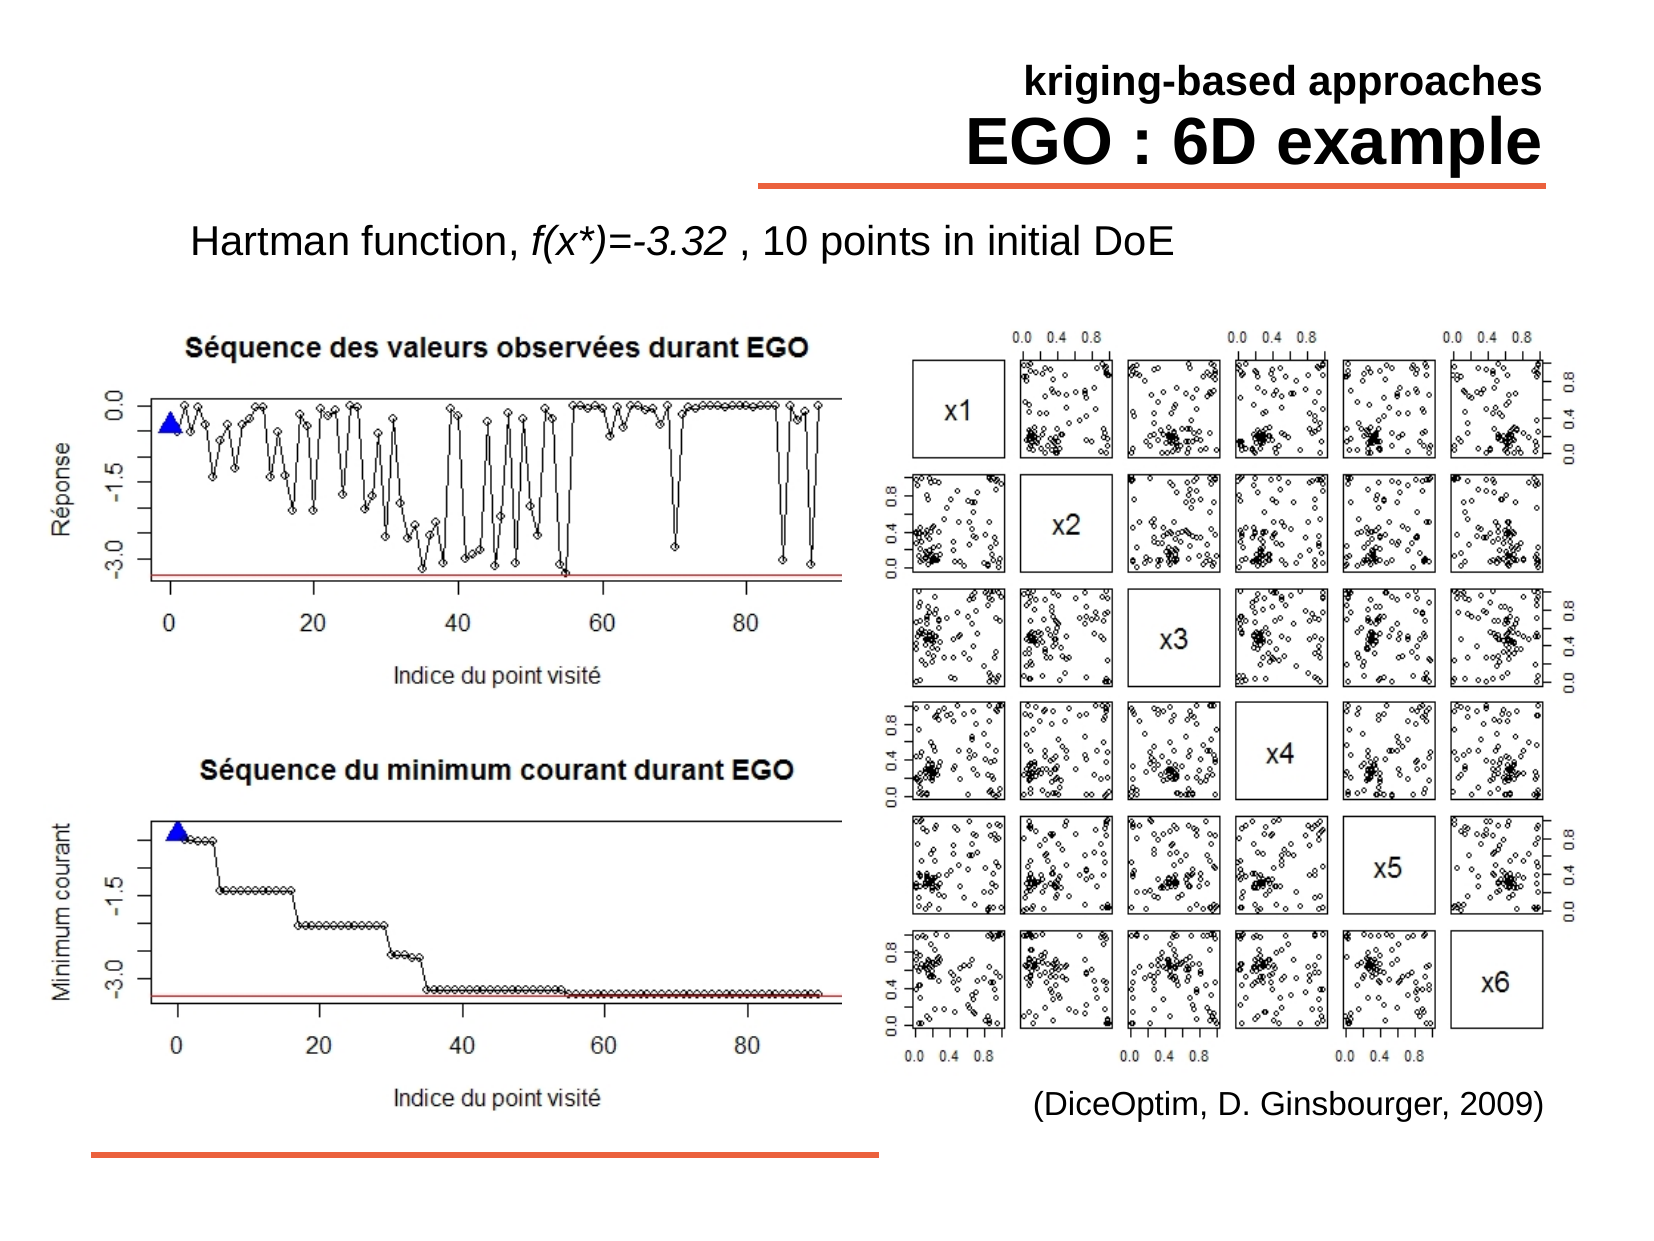

kriging-based approaches
EGO : 6D example
Hartman function, f(x*)=-3.32 , 10 points in initial DoE
(DiceOptim, D. Ginsbourger, 2009)